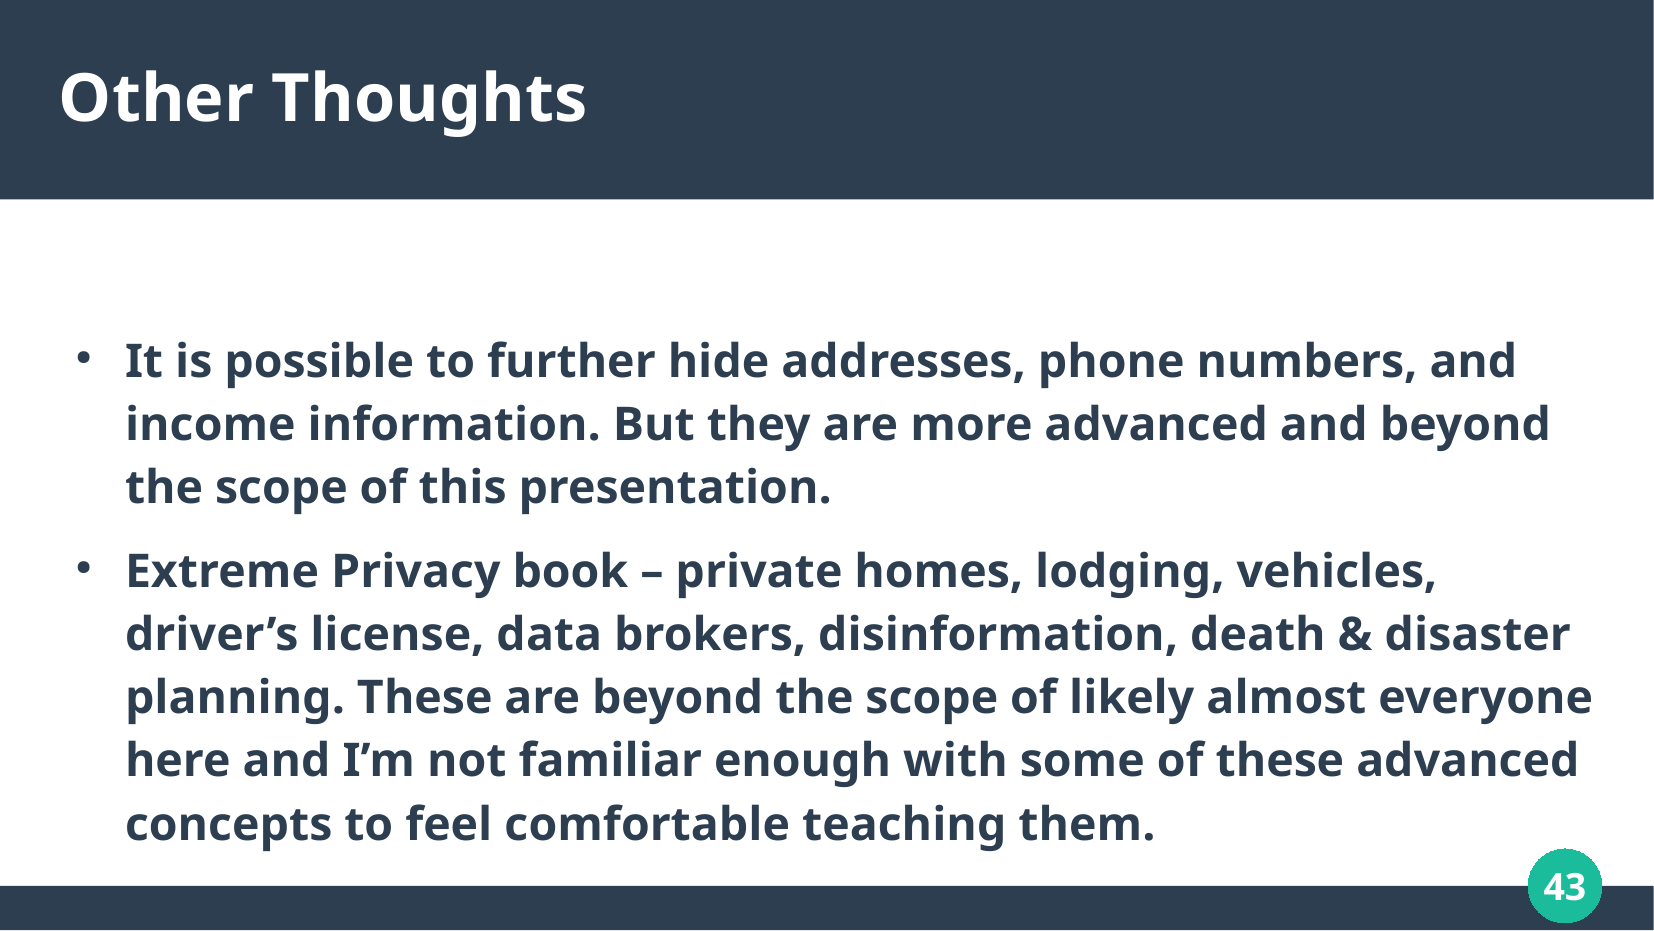

# Other Thoughts
It is possible to further hide addresses, phone numbers, and income information. But they are more advanced and beyond the scope of this presentation.
Extreme Privacy book – private homes, lodging, vehicles, driver’s license, data brokers, disinformation, death & disaster planning. These are beyond the scope of likely almost everyone here and I’m not familiar enough with some of these advanced concepts to feel comfortable teaching them.
43